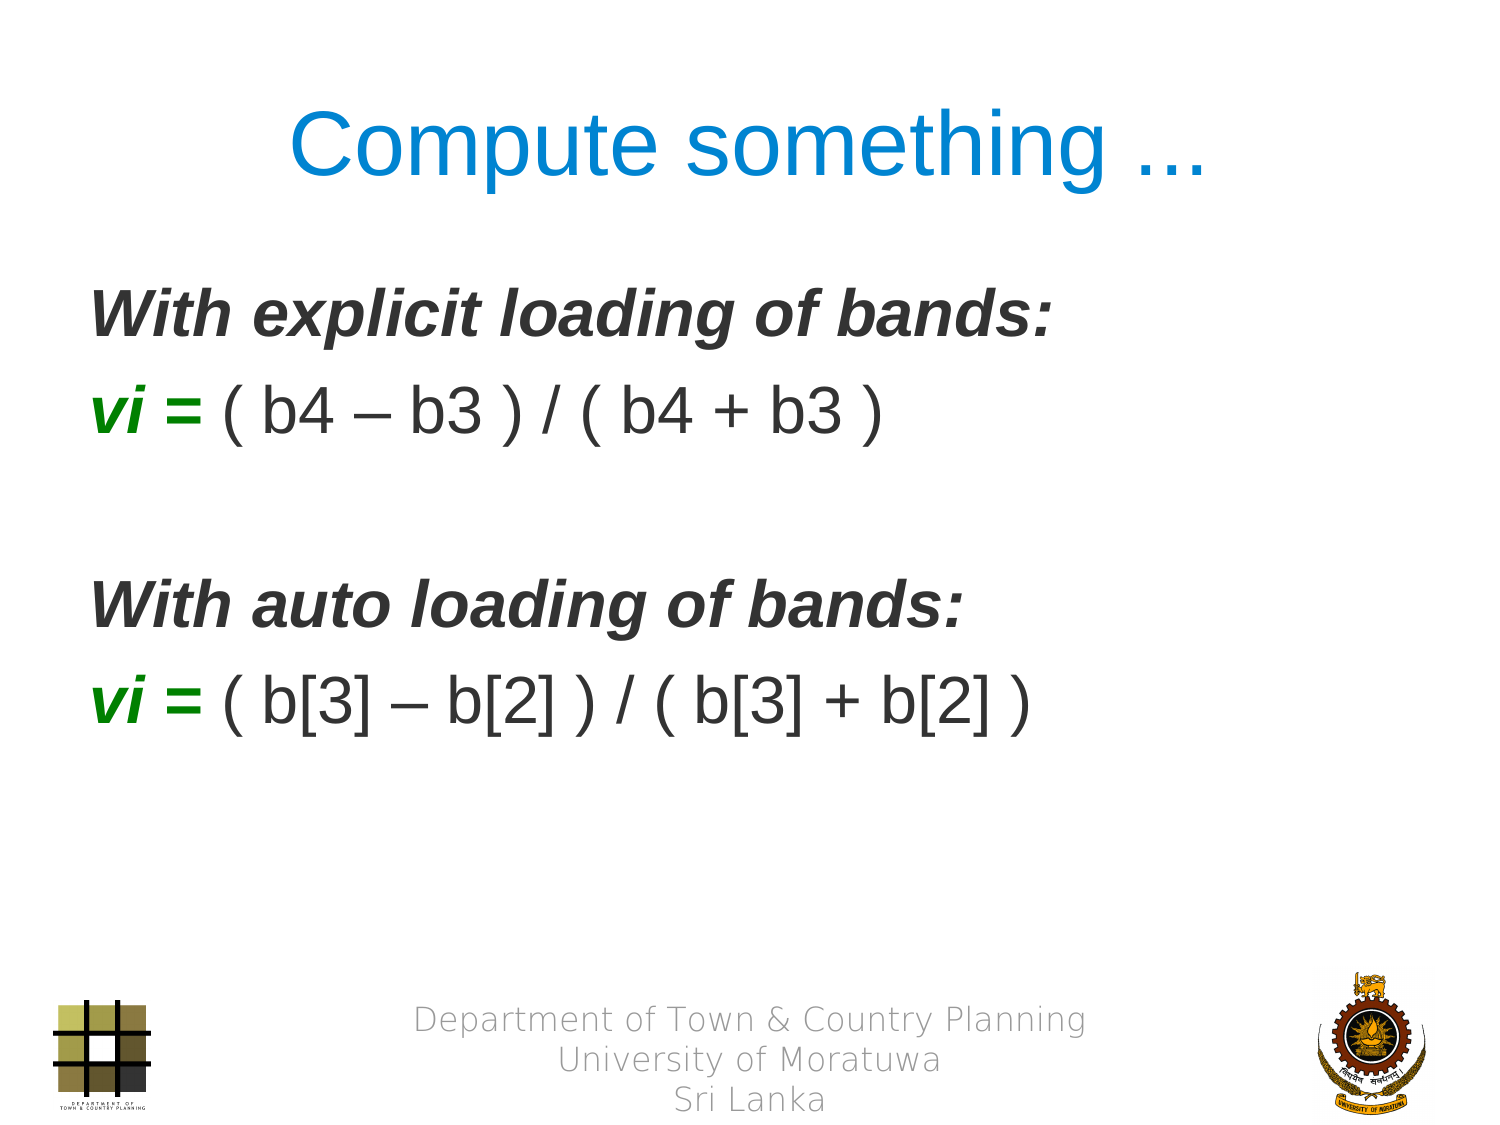

# Compute something ...
With explicit loading of bands:
vi = ( b4 – b3 ) / ( b4 + b3 )
With auto loading of bands:
vi = ( b[3] – b[2] ) / ( b[3] + b[2] )